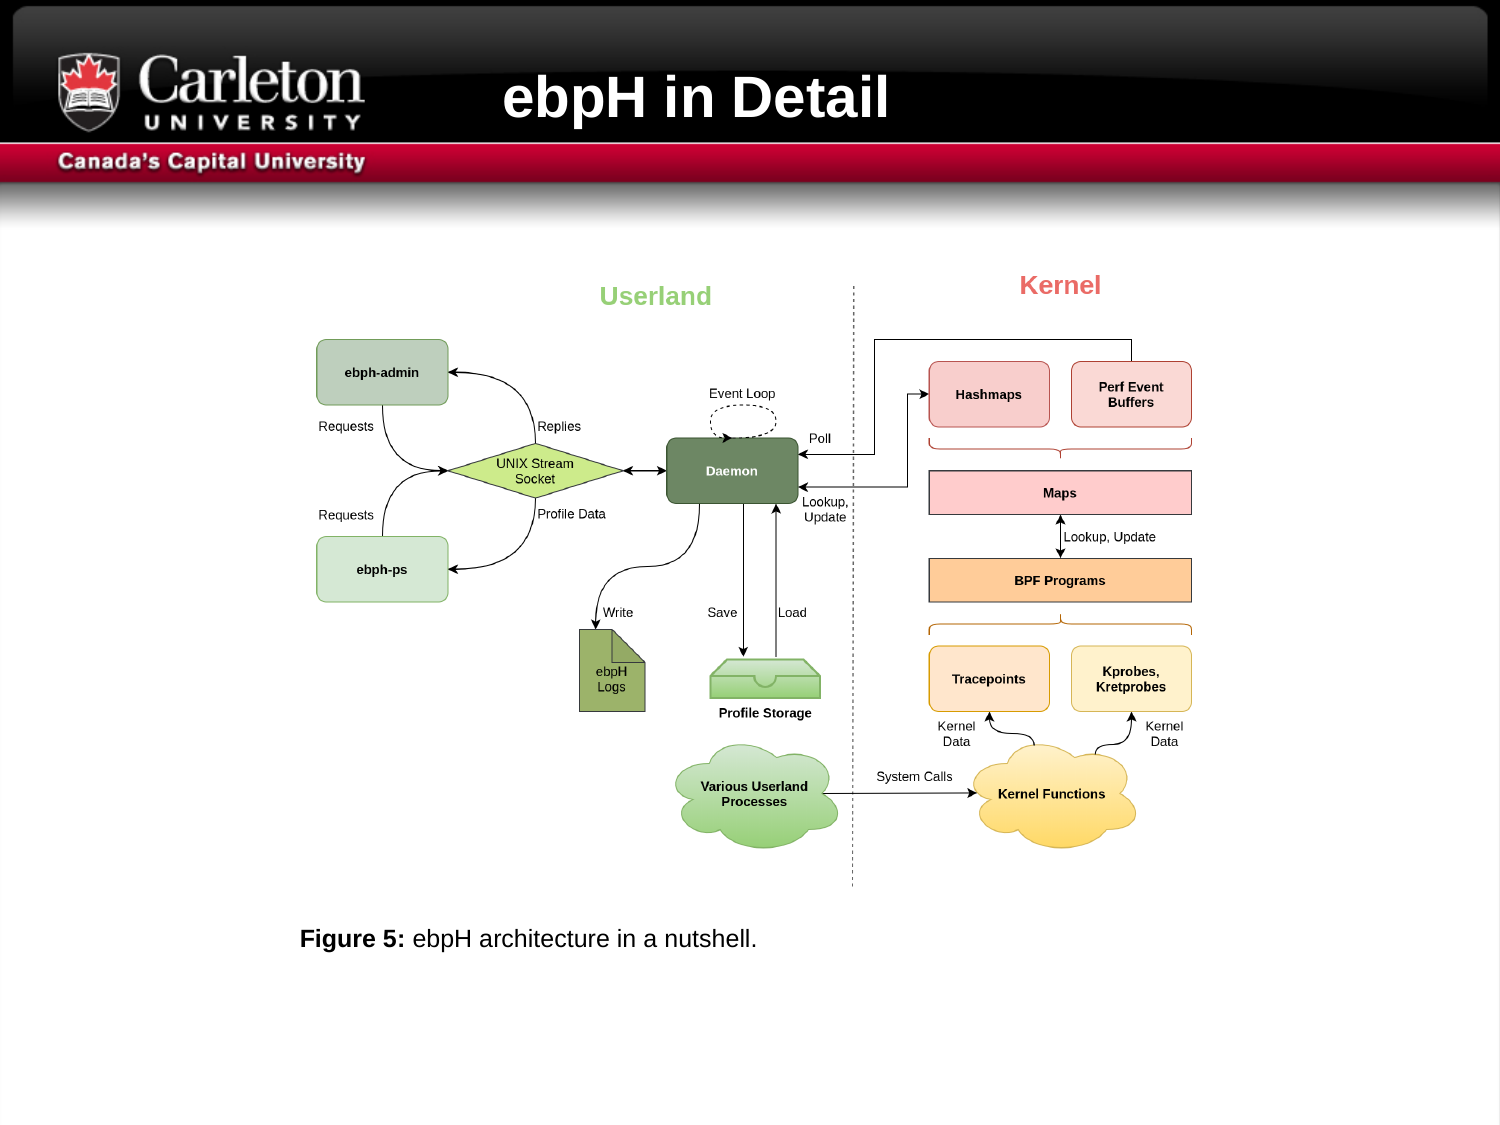

# ebpH in Detail
Figure 5: ebpH architecture in a nutshell.